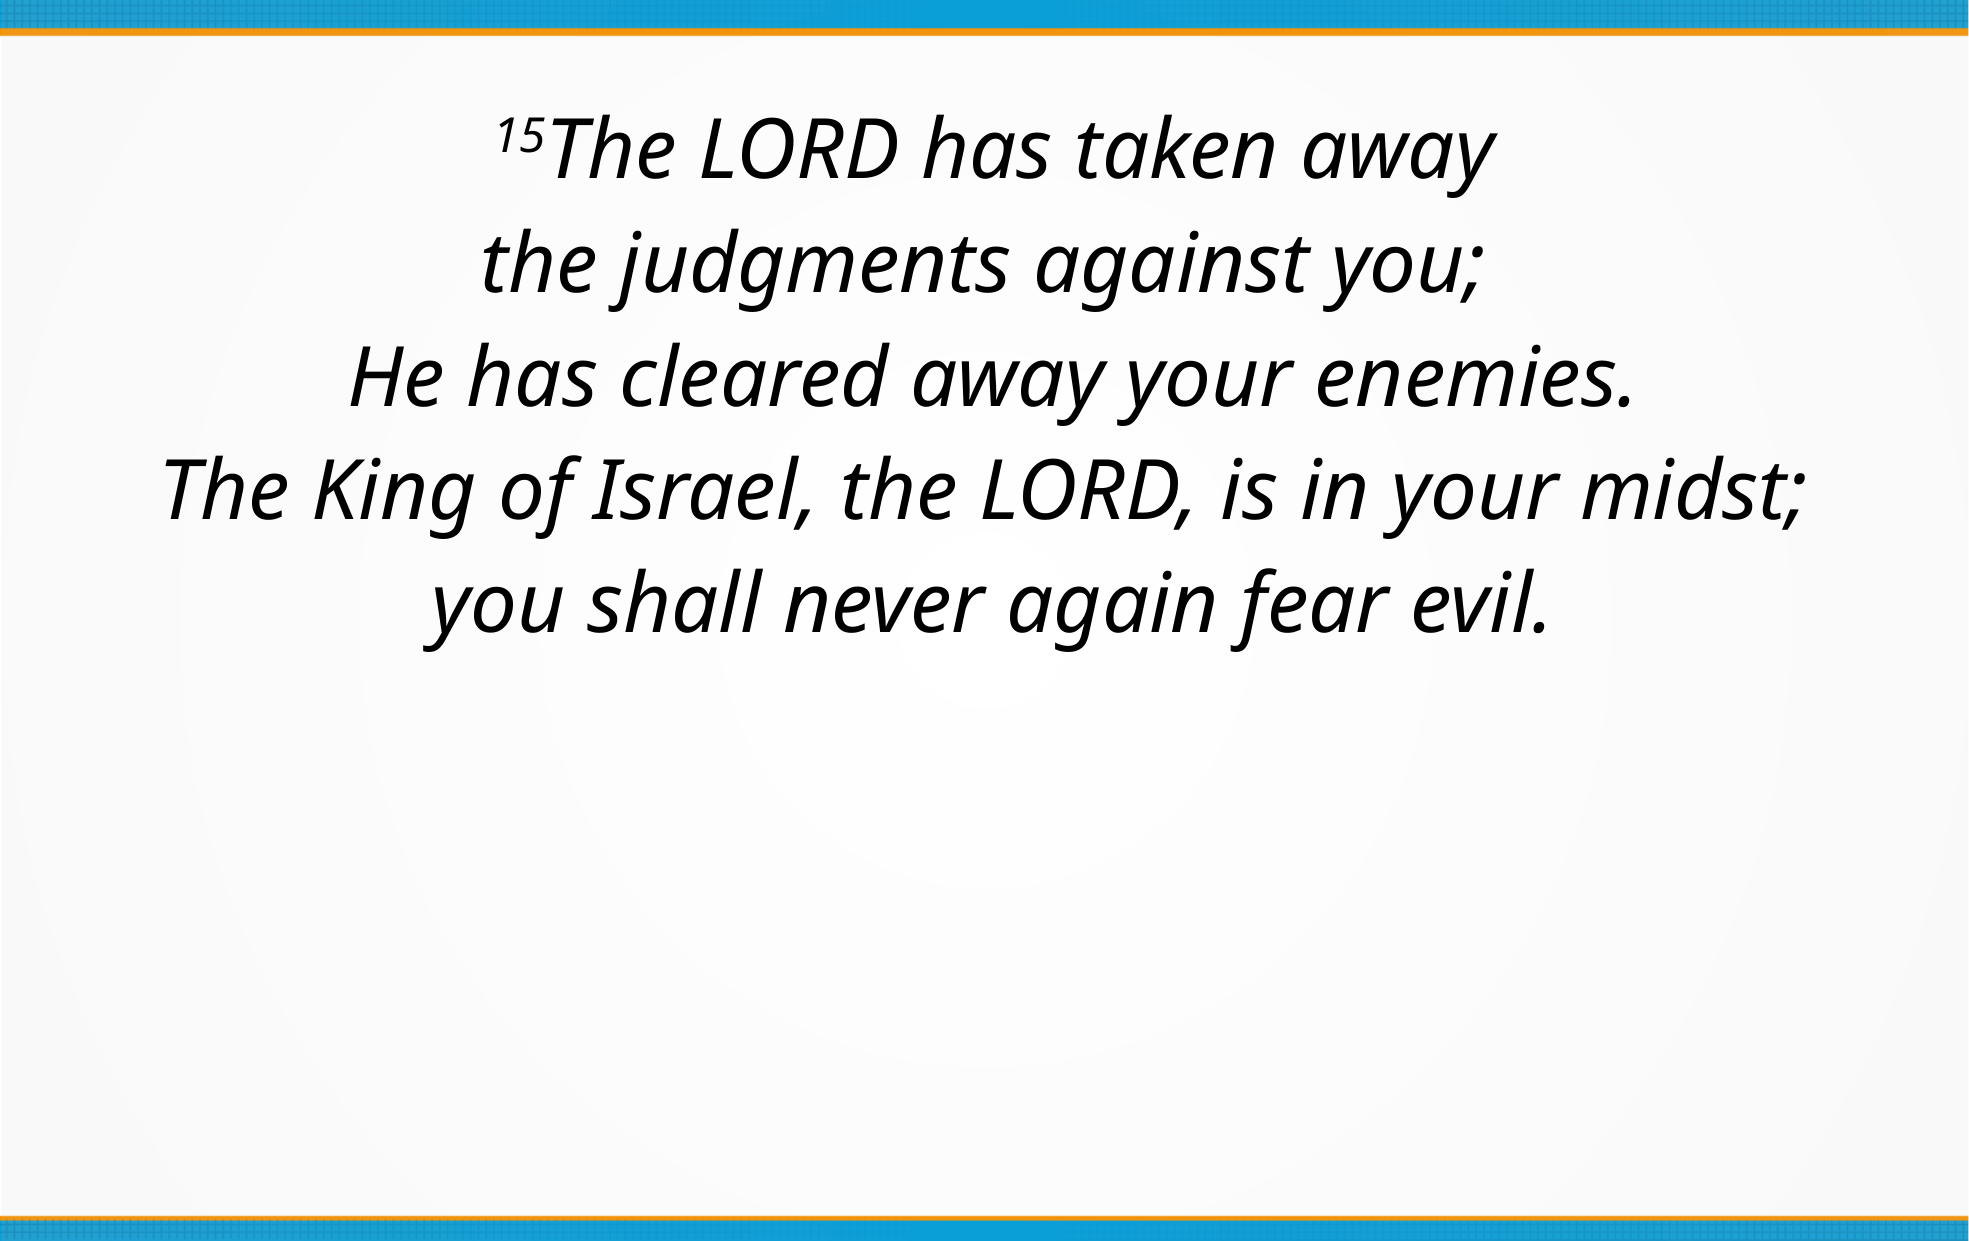

# 15The LORD has taken away
the judgments against you;
He has cleared away your enemies.
The King of Israel, the LORD, is in your midst;
you shall never again fear evil.